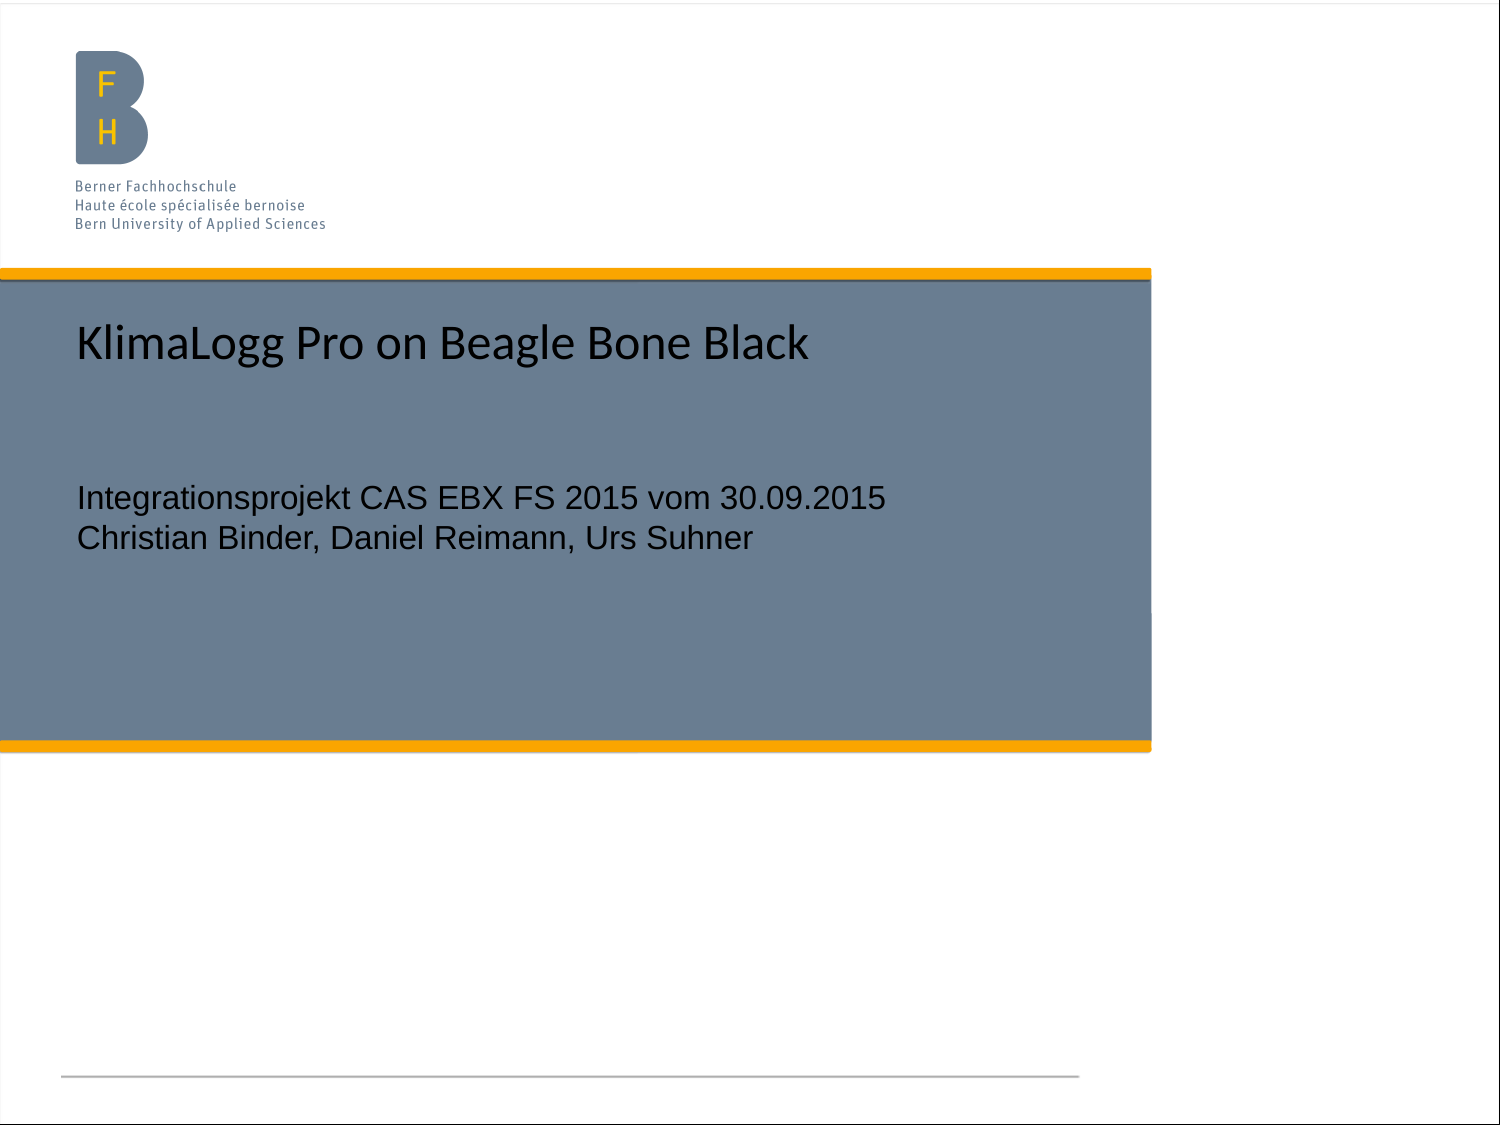

# KlimaLogg Pro on Beagle Bone Black
Integrationsprojekt CAS EBX FS 2015 vom 30.09.2015
Christian Binder, Daniel Reimann, Urs Suhner